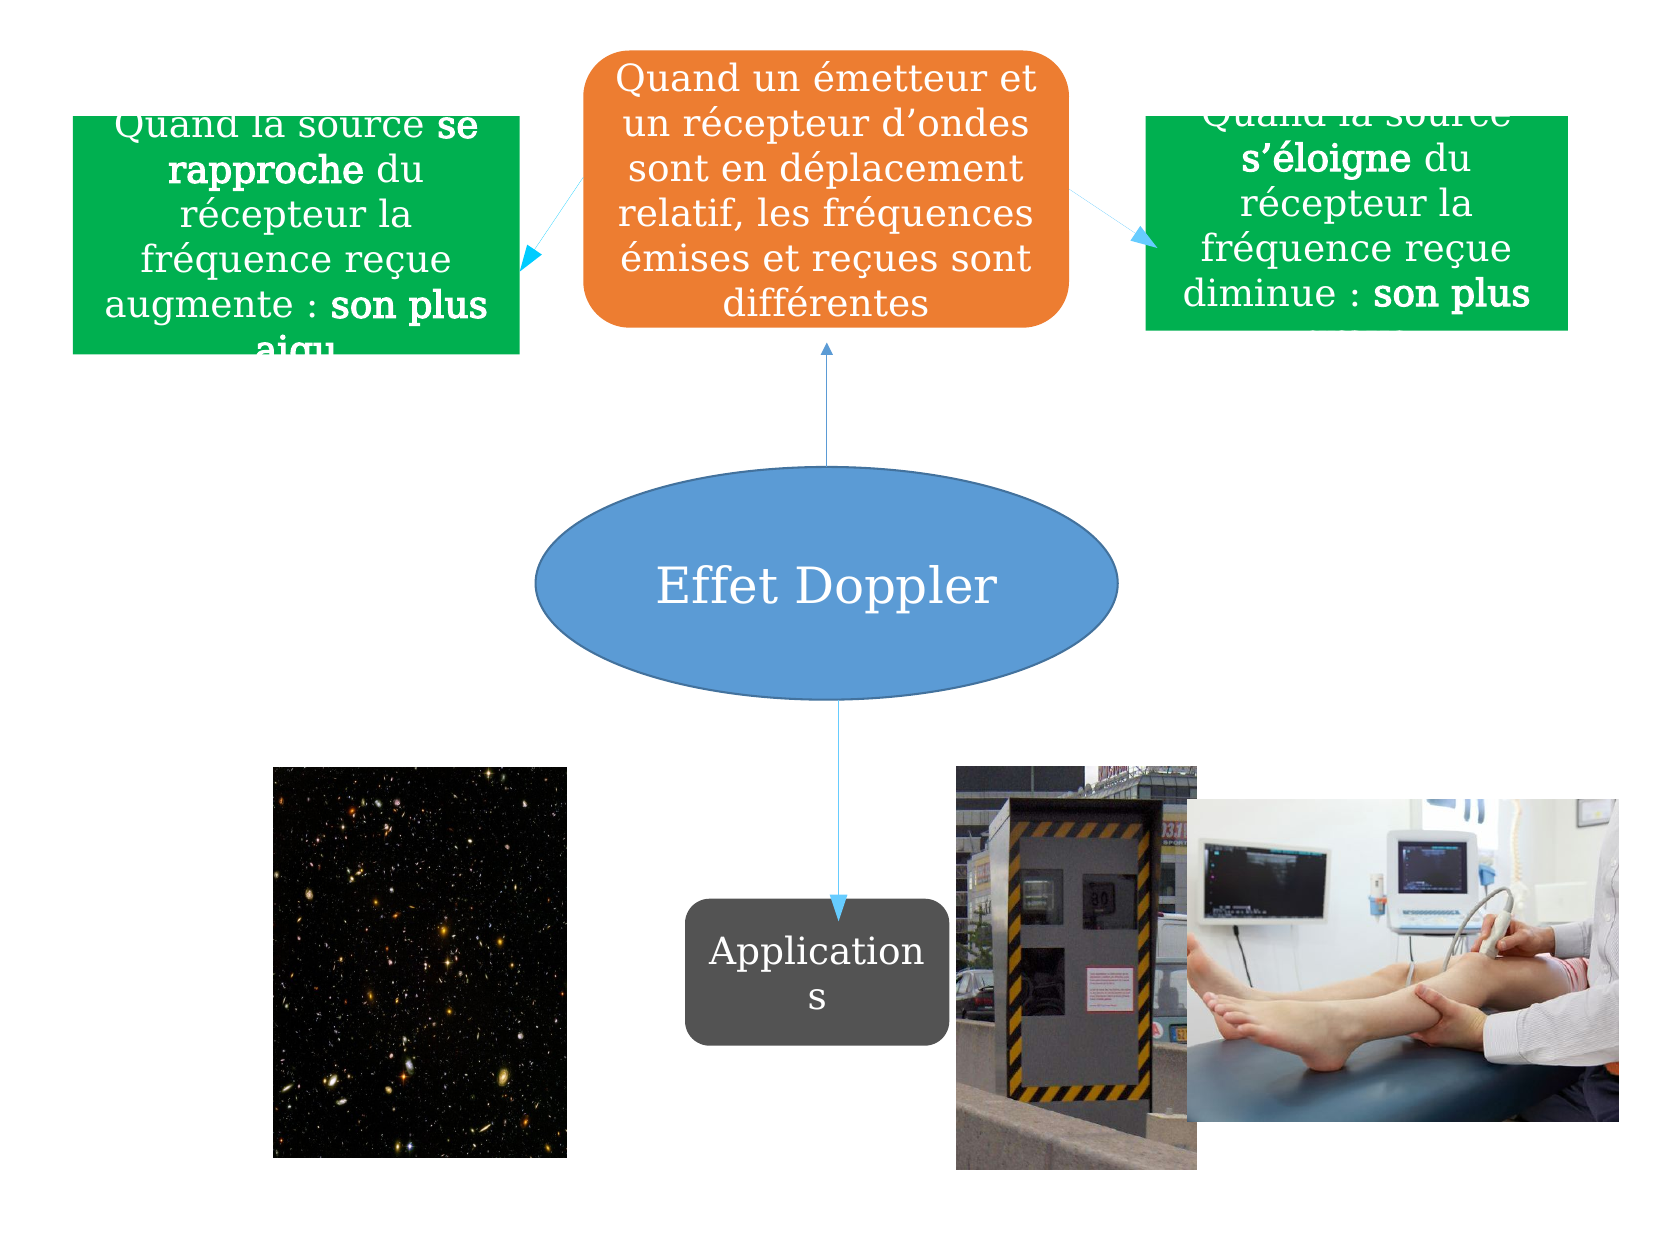

Quand un émetteur et un récepteur d’ondes sont en déplacement relatif, les fréquences émises et reçues sont différentes
Quand la source se rapproche du récepteur la fréquence reçue augmente : son plus aigu
Quand la source s’éloigne du récepteur la fréquence reçue diminue : son plus grave
Effet Doppler
Applications